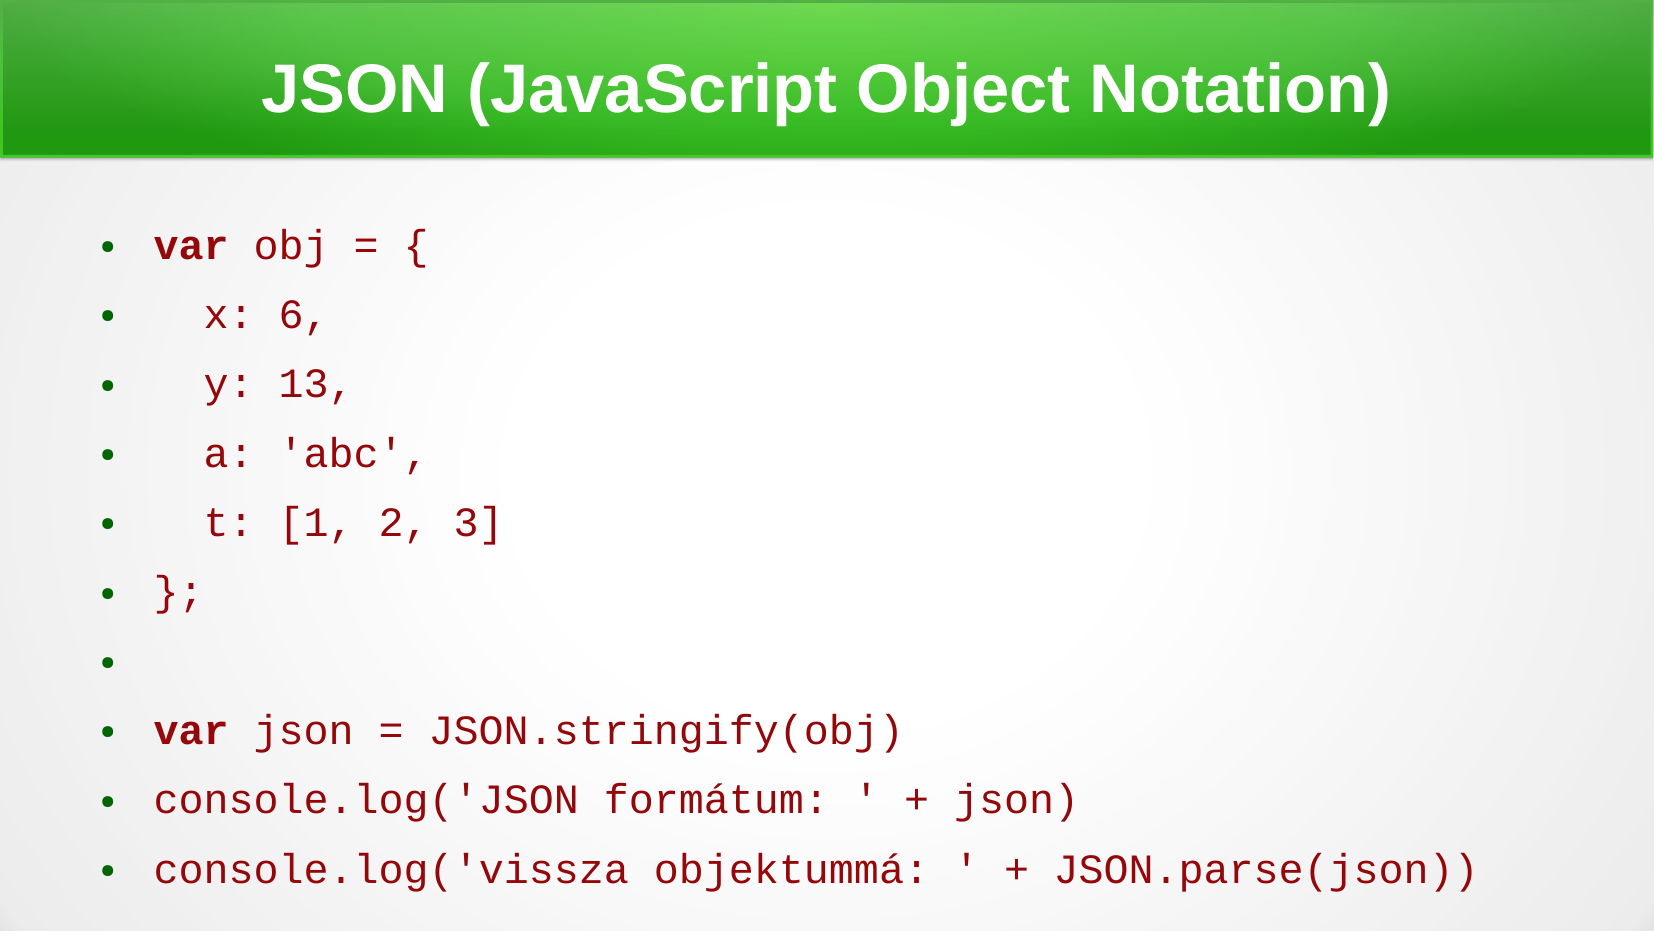

# JSON (JavaScript Object Notation)
var obj = {
 x: 6,
 y: 13,
 a: 'abc',
 t: [1, 2, 3]
};
var json = JSON.stringify(obj)
console.log('JSON formátum: ' + json)
console.log('vissza objektummá: ' + JSON.parse(json))